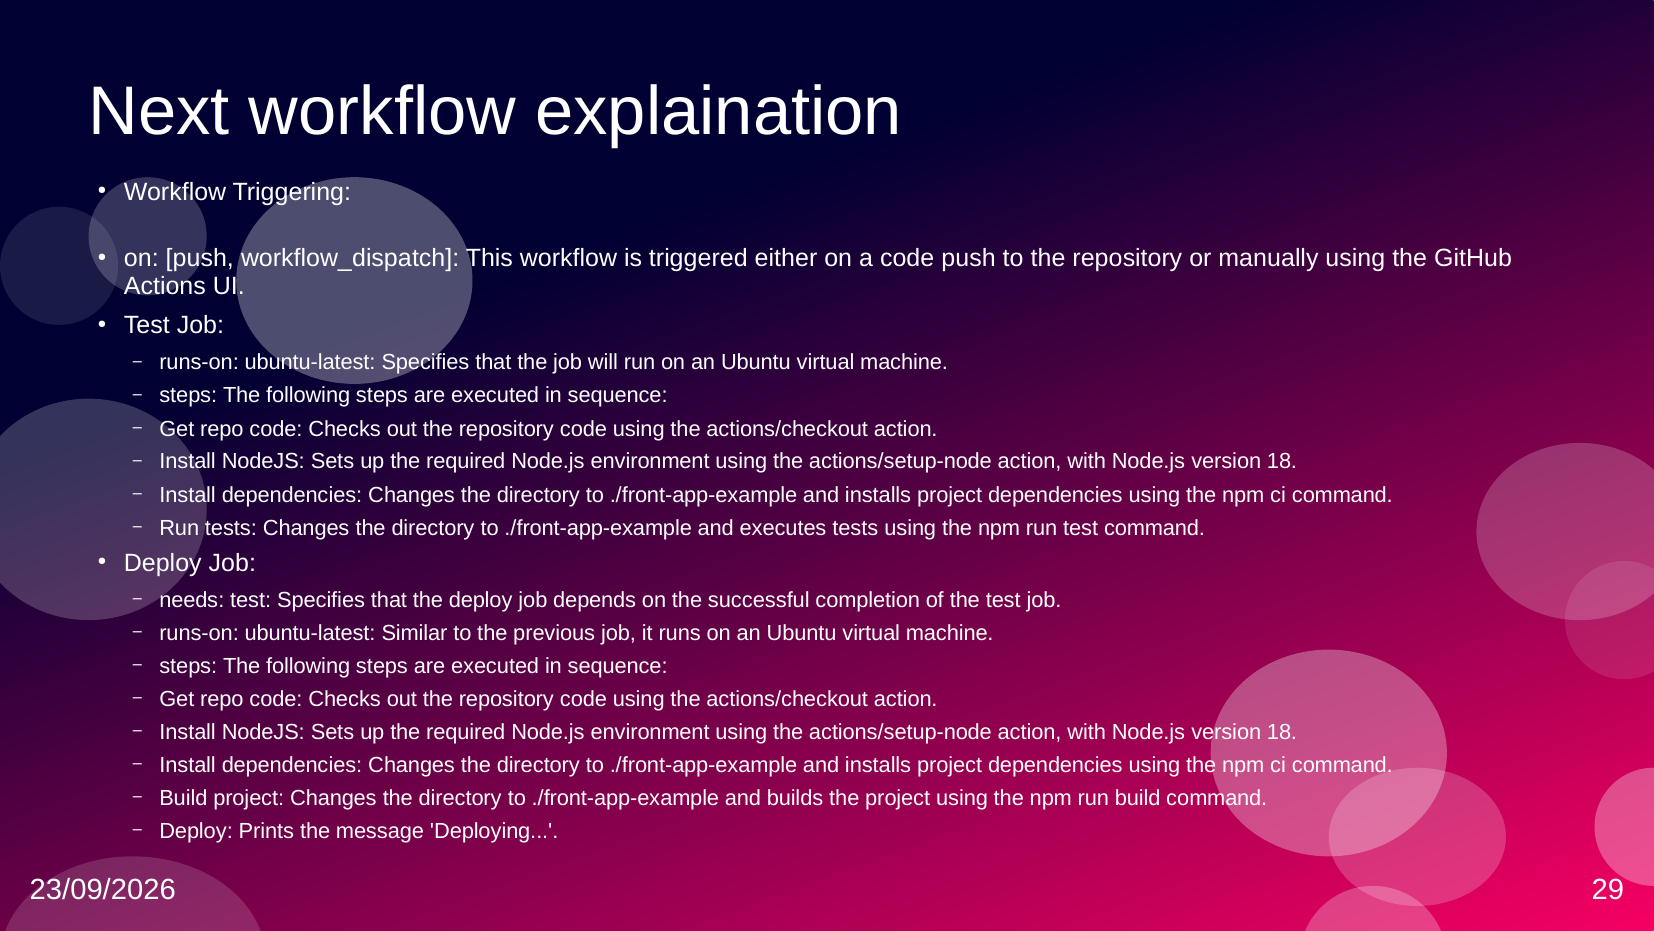

# Next workflow explaination
Workflow Triggering:
on: [push, workflow_dispatch]: This workflow is triggered either on a code push to the repository or manually using the GitHub Actions UI.
Test Job:
runs-on: ubuntu-latest: Specifies that the job will run on an Ubuntu virtual machine.
steps: The following steps are executed in sequence:
Get repo code: Checks out the repository code using the actions/checkout action.
Install NodeJS: Sets up the required Node.js environment using the actions/setup-node action, with Node.js version 18.
Install dependencies: Changes the directory to ./front-app-example and installs project dependencies using the npm ci command.
Run tests: Changes the directory to ./front-app-example and executes tests using the npm run test command.
Deploy Job:
needs: test: Specifies that the deploy job depends on the successful completion of the test job.
runs-on: ubuntu-latest: Similar to the previous job, it runs on an Ubuntu virtual machine.
steps: The following steps are executed in sequence:
Get repo code: Checks out the repository code using the actions/checkout action.
Install NodeJS: Sets up the required Node.js environment using the actions/setup-node action, with Node.js version 18.
Install dependencies: Changes the directory to ./front-app-example and installs project dependencies using the npm ci command.
Build project: Changes the directory to ./front-app-example and builds the project using the npm run build command.
Deploy: Prints the message 'Deploying...'.
29